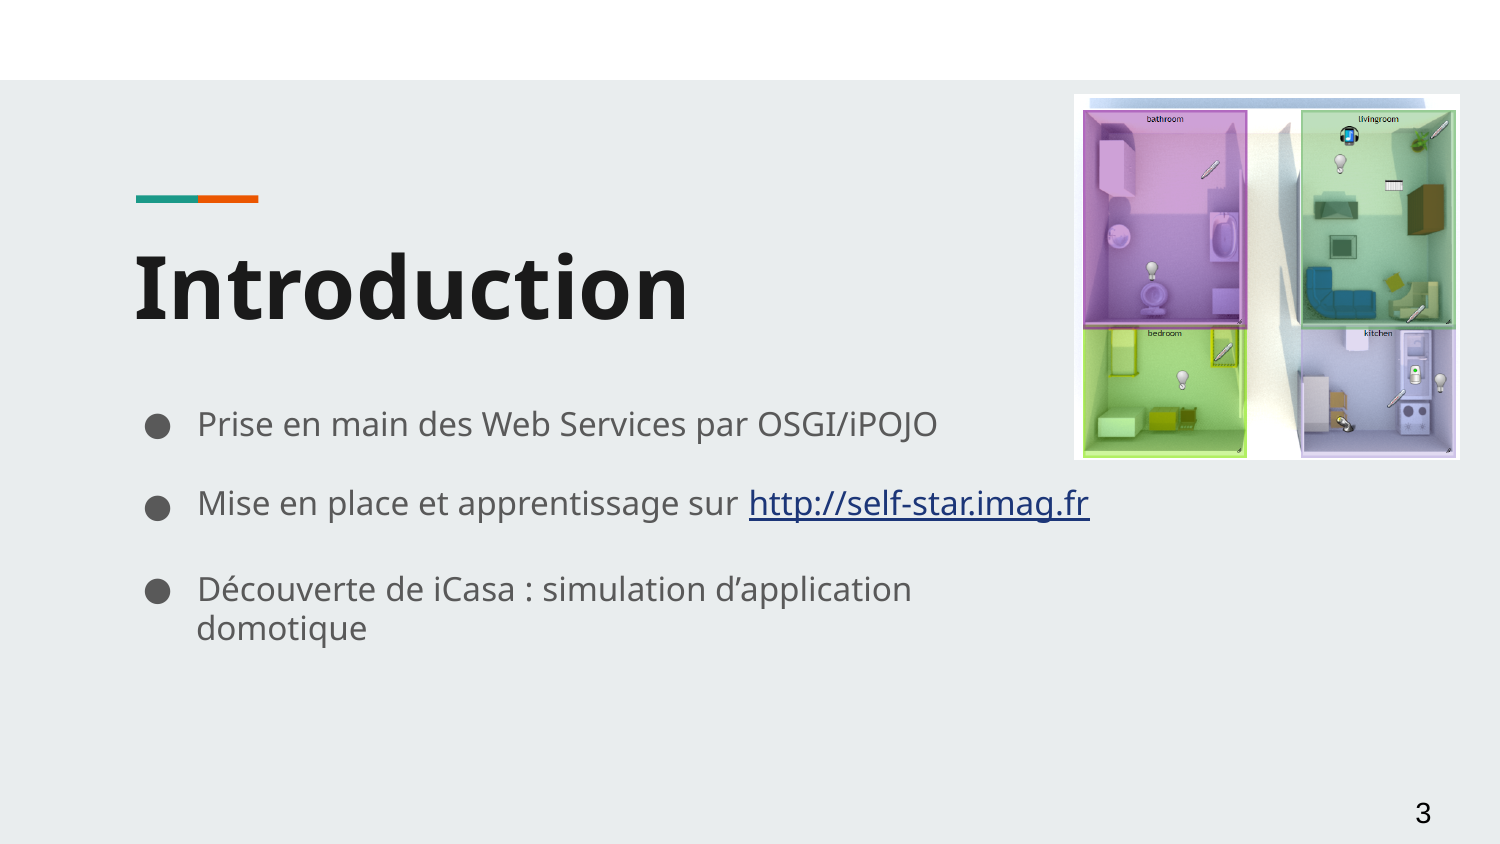

# Introduction
Prise en main des Web Services par OSGI/iPOJO
Mise en place et apprentissage sur http://self-star.imag.fr
Découverte de iCasa : simulation d’application
 	domotique